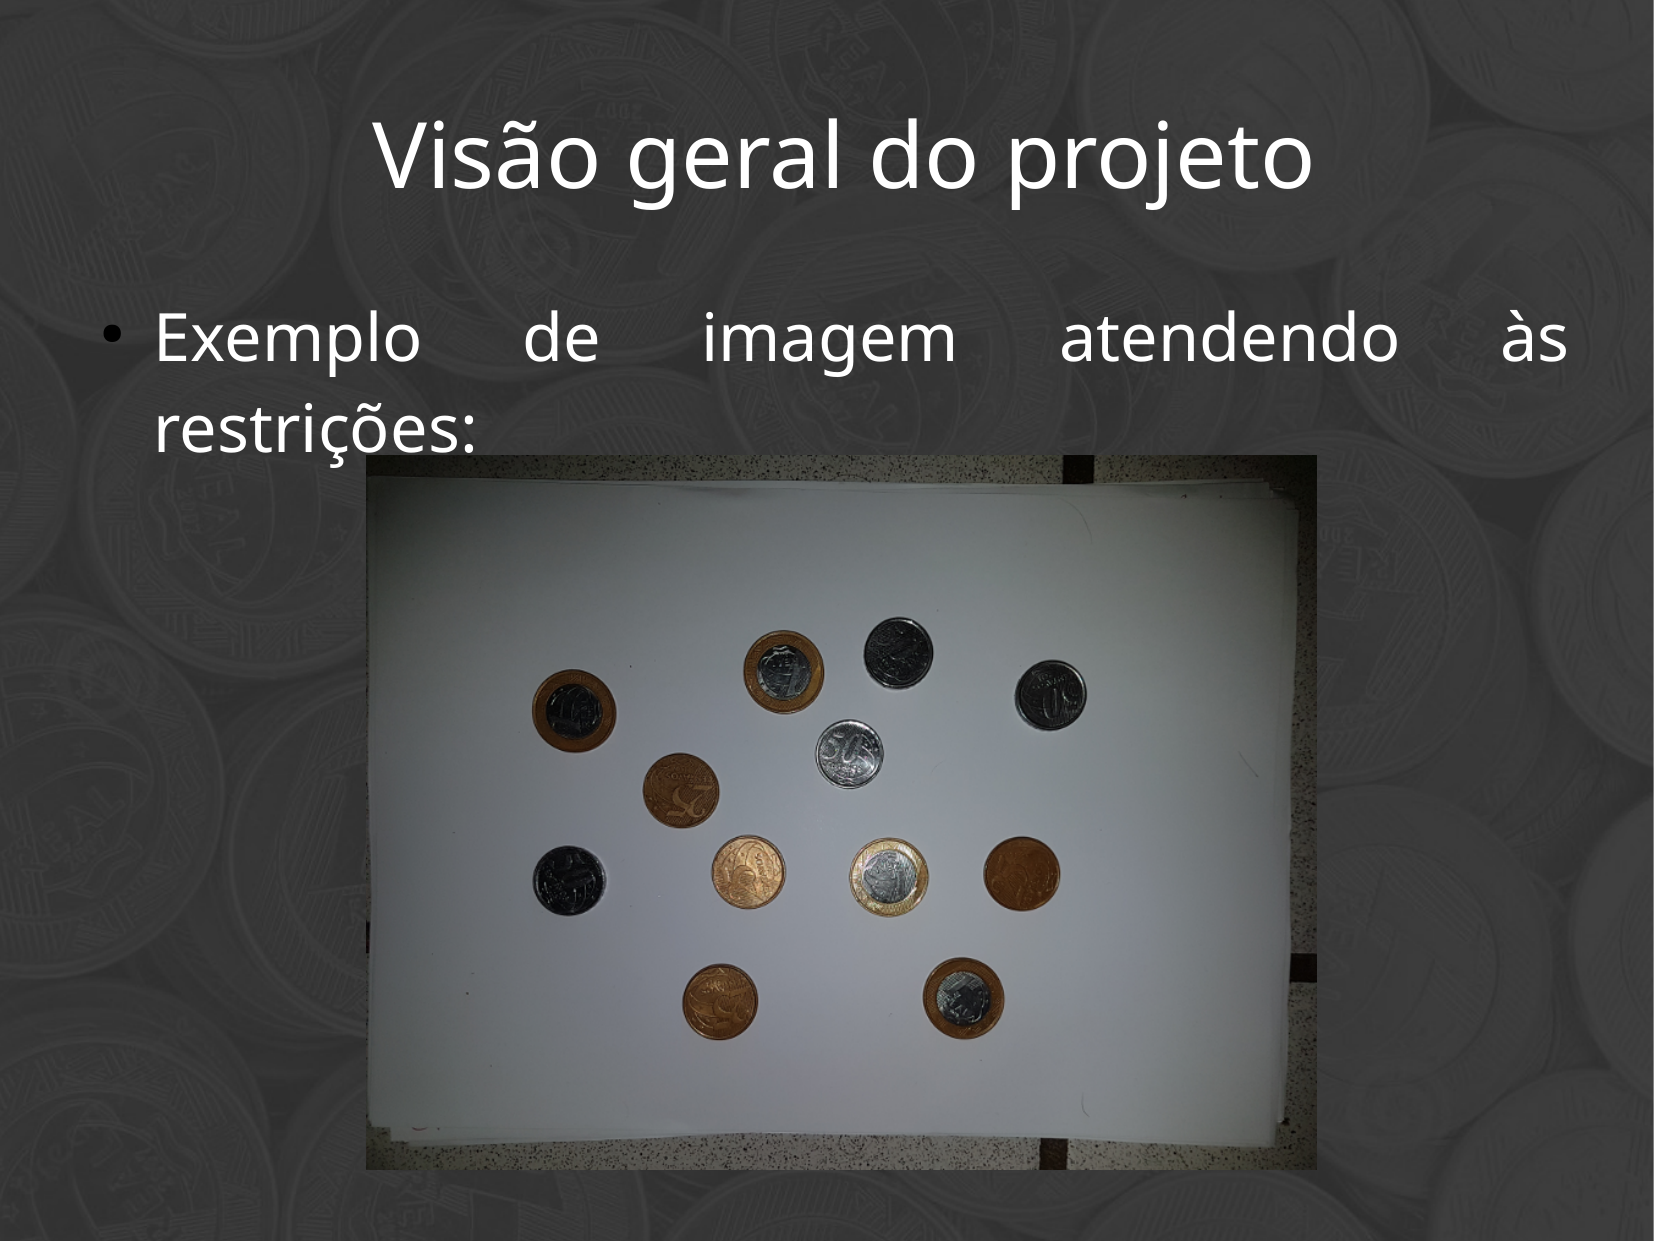

# Visão geral do projeto
Exemplo de imagem atendendo às restrições: